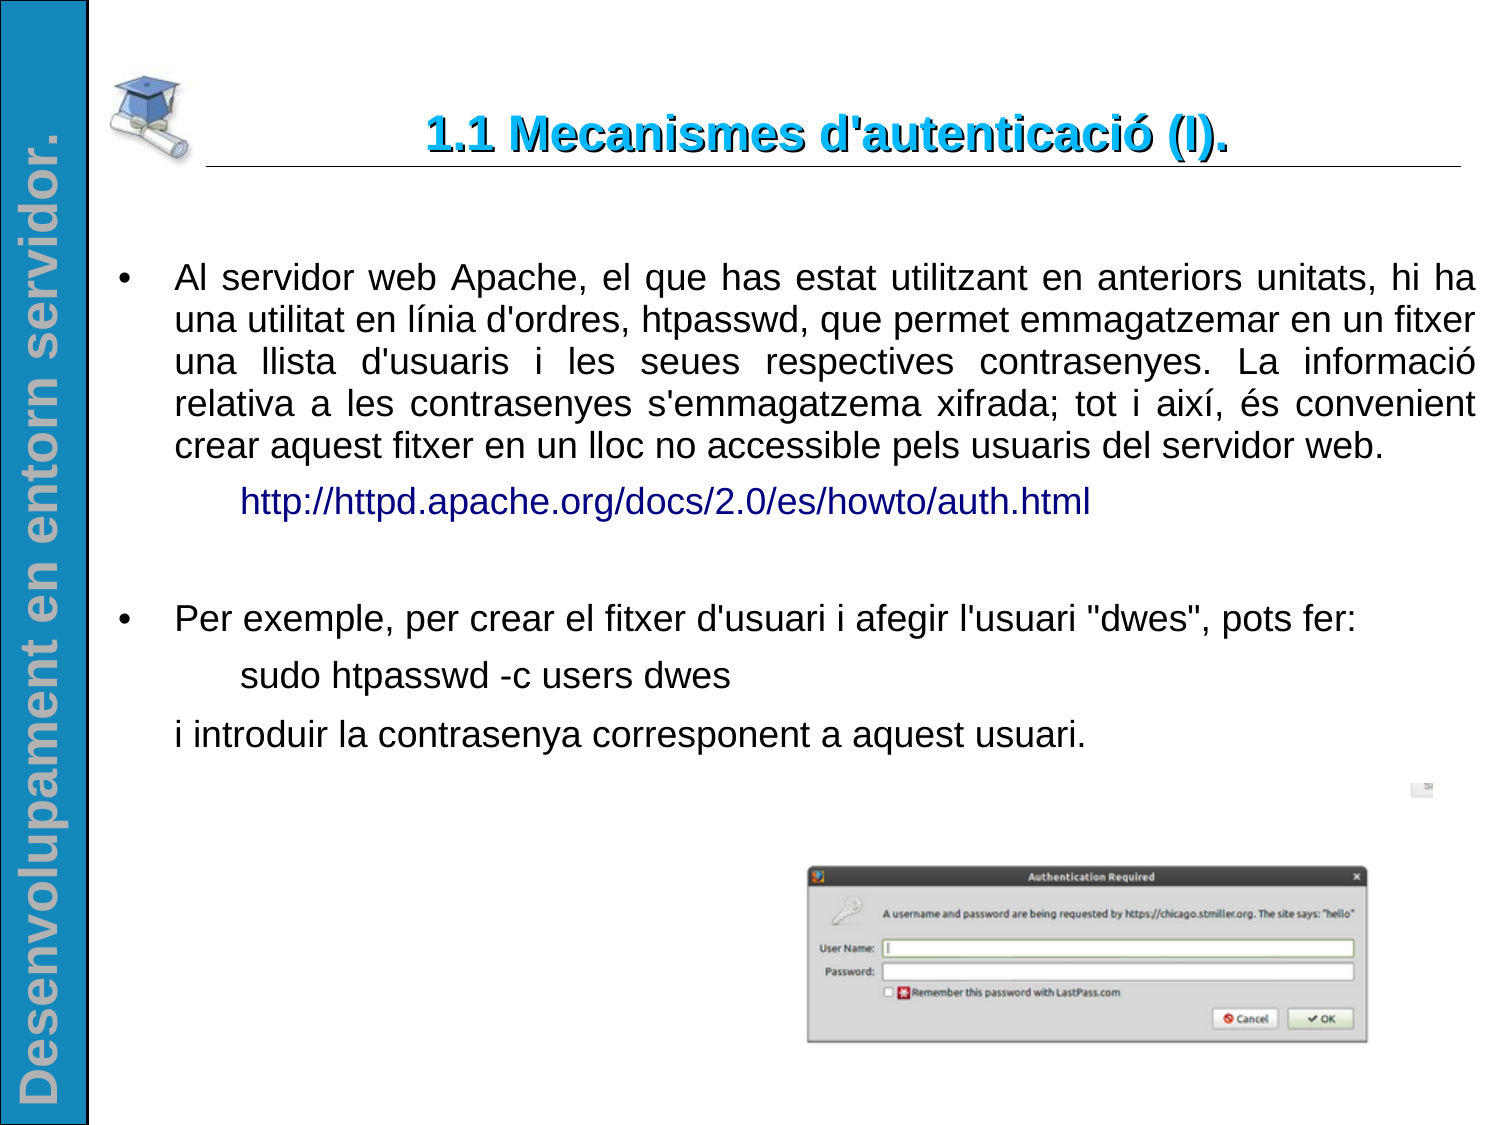

# 1.1 Mecanismes d'autenticació (I).
Al servidor web Apache, el que has estat utilitzant en anteriors unitats, hi ha una utilitat en línia d'ordres, htpasswd, que permet emmagatzemar en un fitxer una llista d'usuaris i les seues respectives contrasenyes. La informació relativa a les contrasenyes s'emmagatzema xifrada; tot i així, és convenient crear aquest fitxer en un lloc no accessible pels usuaris del servidor web.
http://httpd.apache.org/docs/2.0/es/howto/auth.html
Per exemple, per crear el fitxer d'usuari i afegir l'usuari "dwes", pots fer:
sudo htpasswd -c users dwes
i introduir la contrasenya corresponent a aquest usuari.